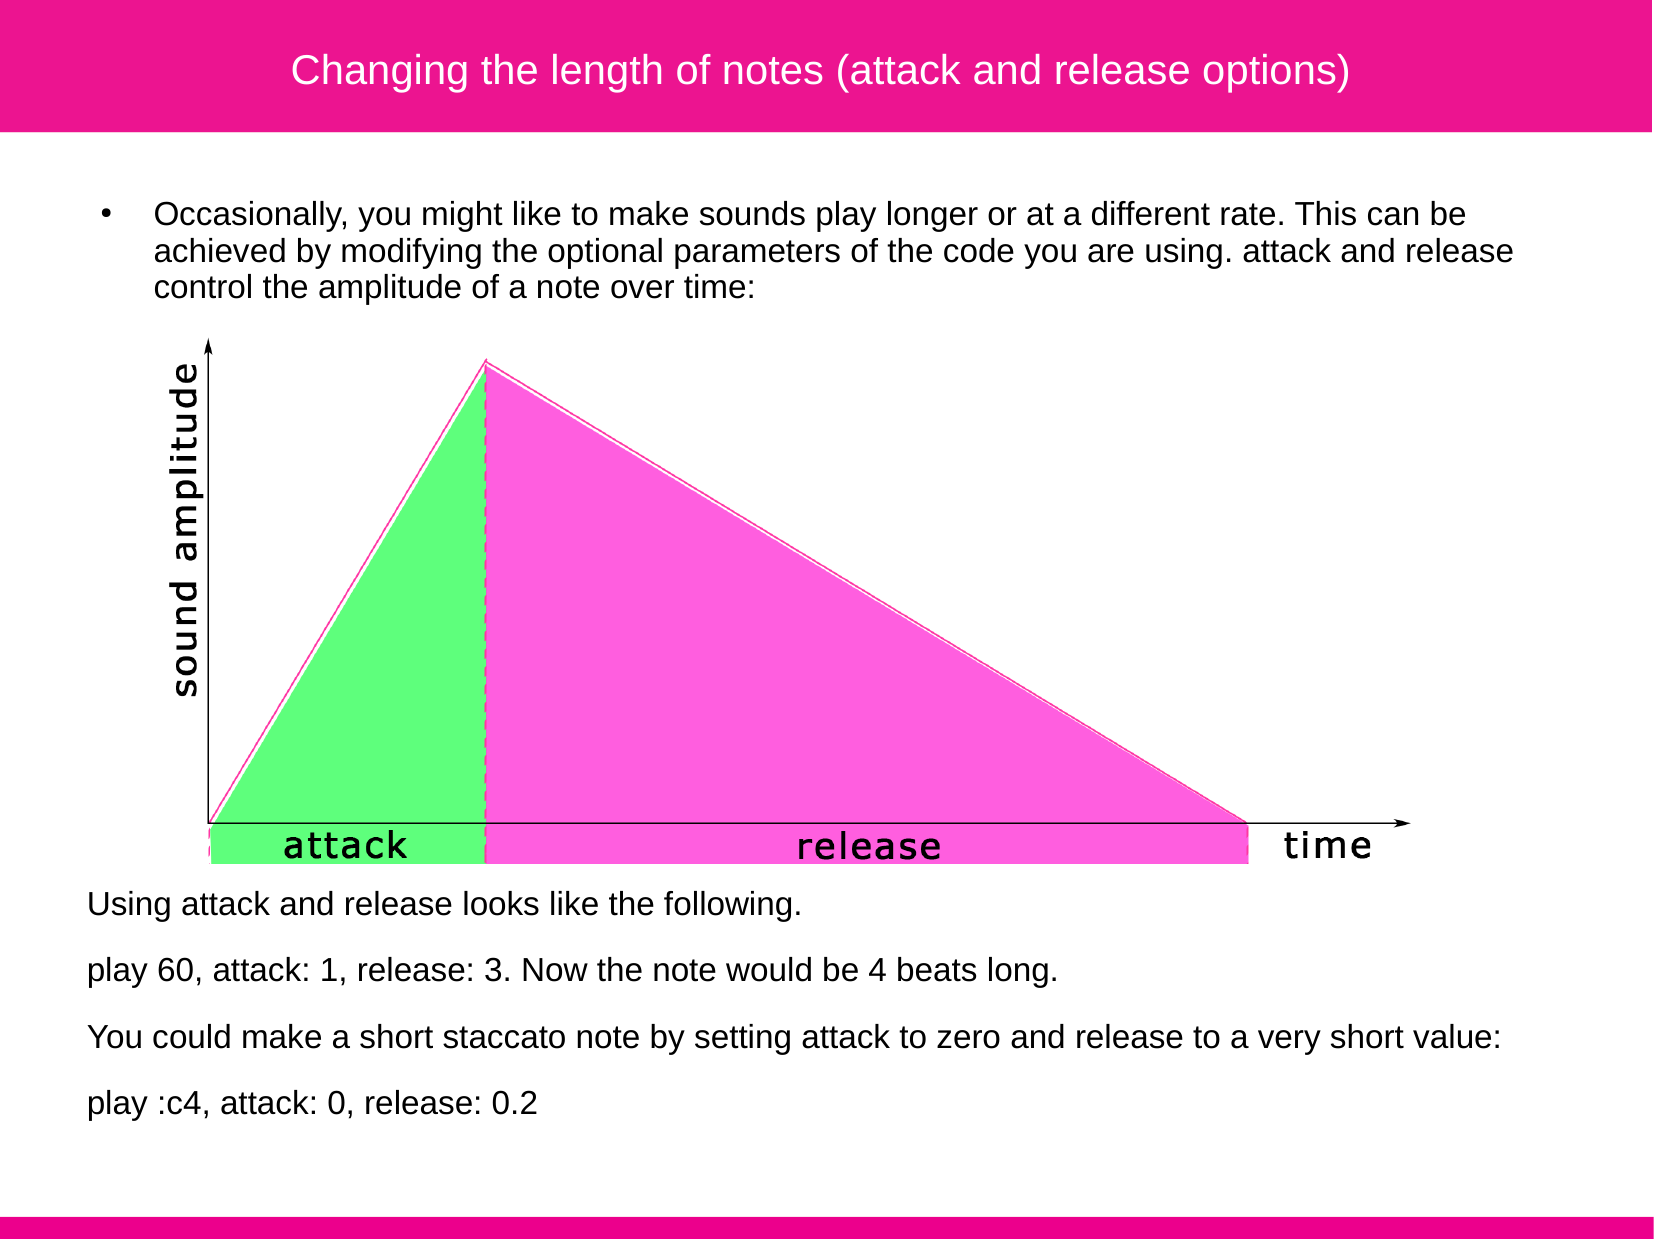

Changing the length of notes (attack and release options)
# Occasionally, you might like to make sounds play longer or at a different rate. This can be achieved by modifying the optional parameters of the code you are using. attack and release control the amplitude of a note over time:
Using attack and release looks like the following.
play 60, attack: 1, release: 3. Now the note would be 4 beats long.
You could make a short staccato note by setting attack to zero and release to a very short value:
play :c4, attack: 0, release: 0.2